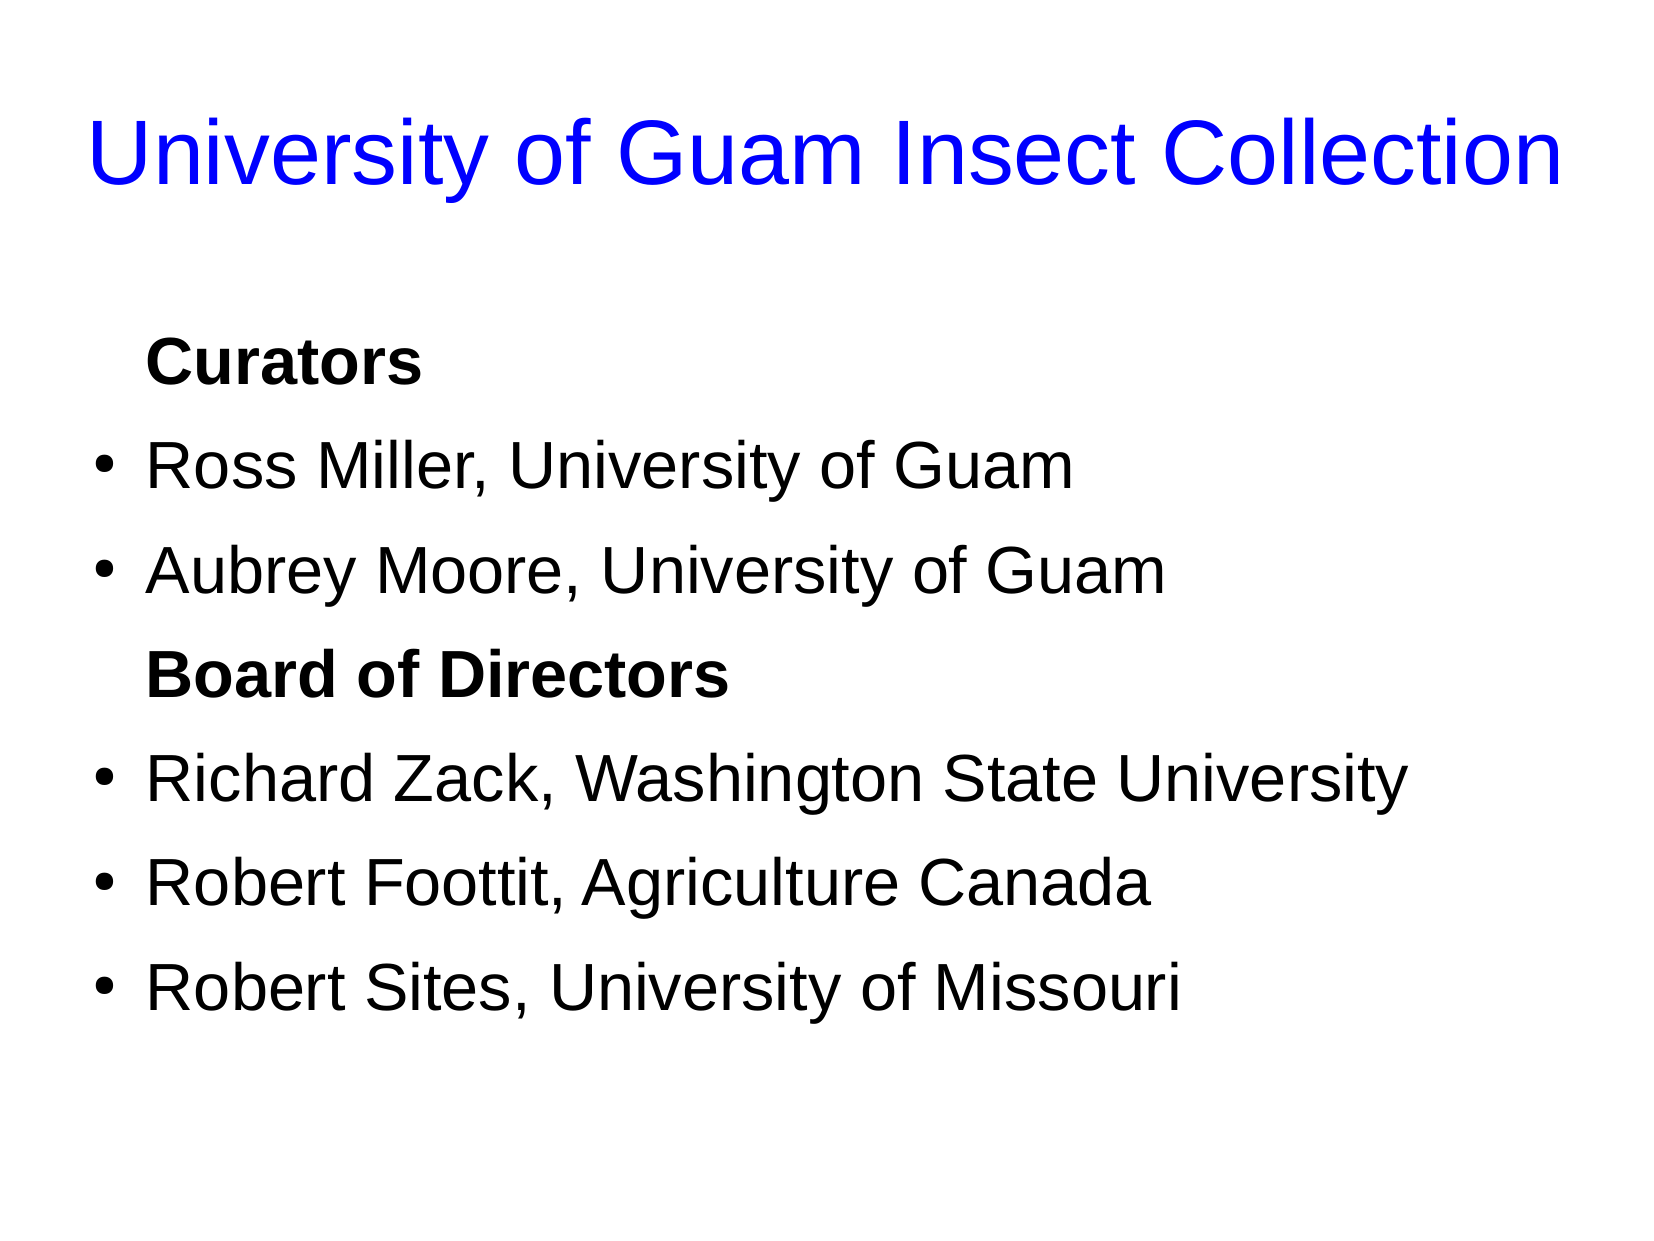

University of Guam Insect Collection
# Curators
Ross Miller, University of Guam
Aubrey Moore, University of Guam
Board of Directors
Richard Zack, Washington State University
Robert Foottit, Agriculture Canada
Robert Sites, University of Missouri